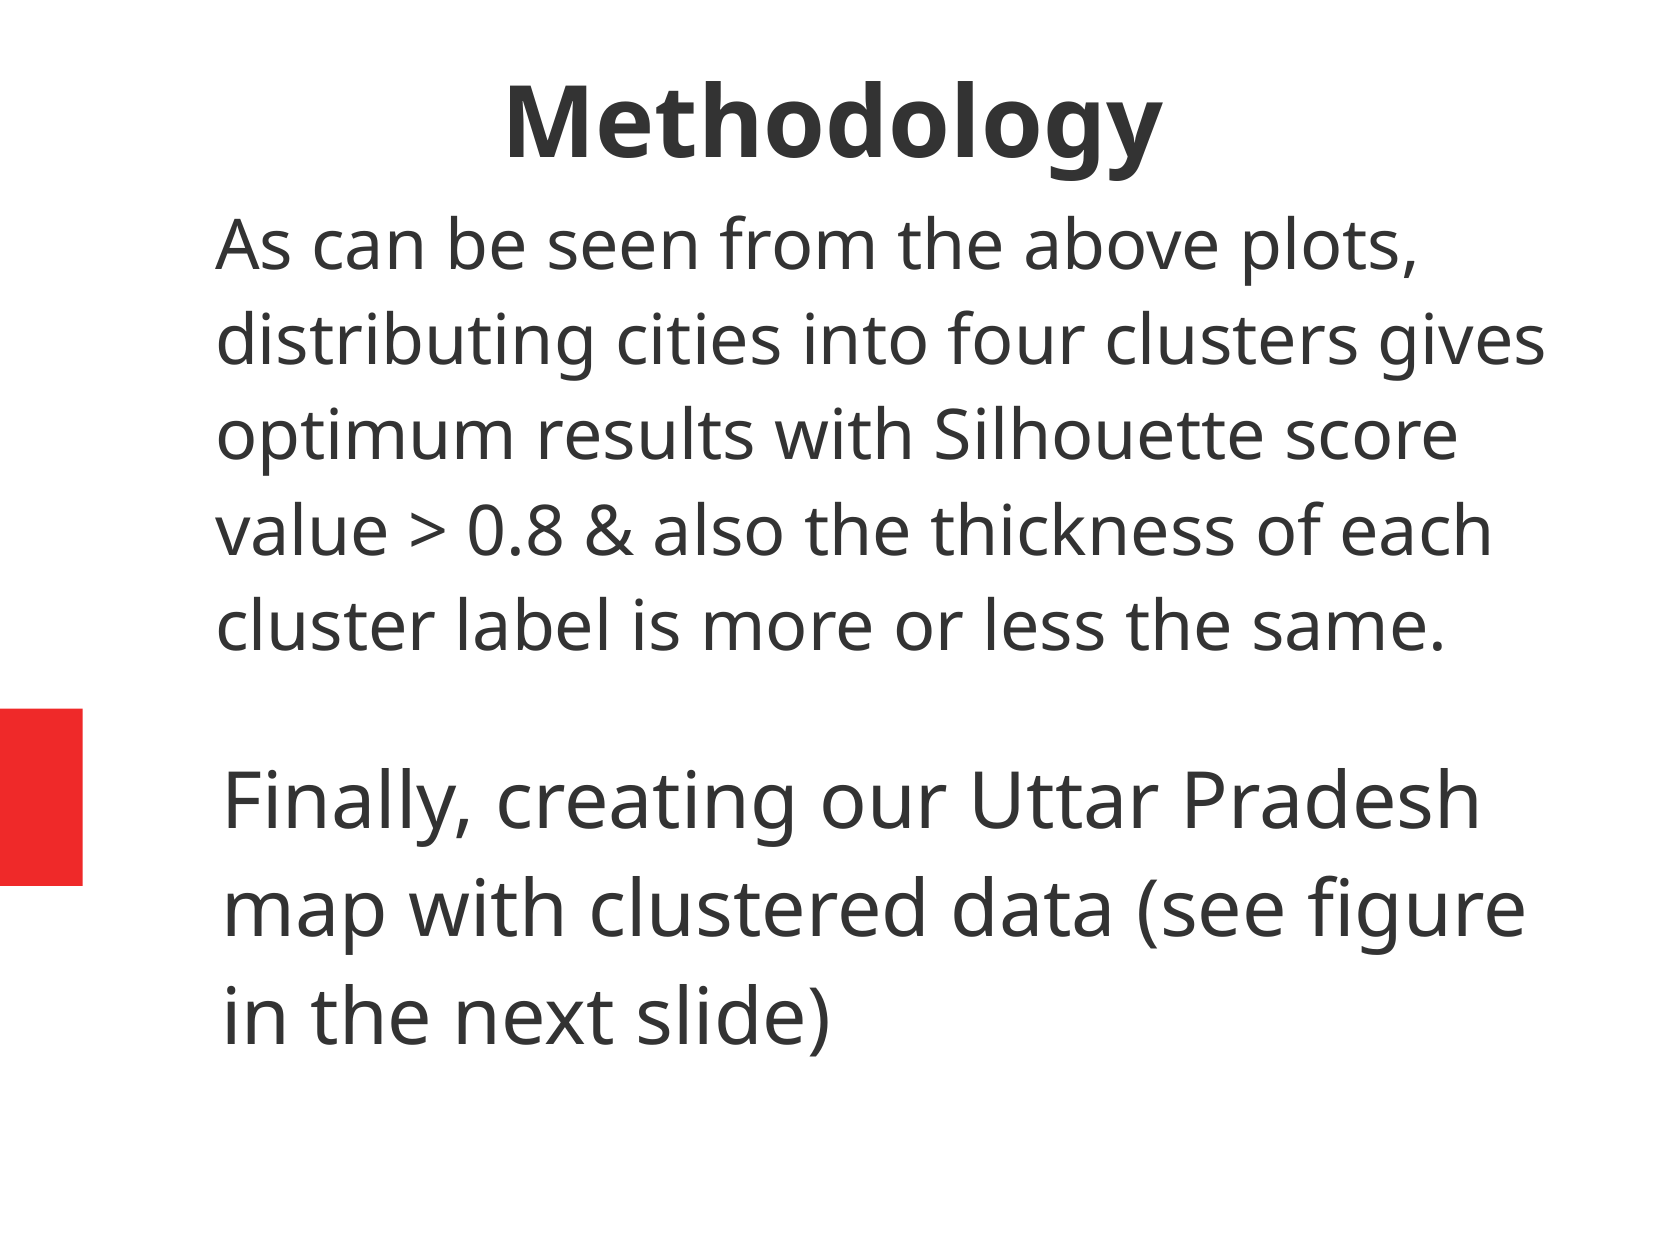

# Methodology
As can be seen from the above plots, distributing cities into four clusters gives optimum results with Silhouette score value > 0.8 & also the thickness of each cluster label is more or less the same.
Finally, creating our Uttar Pradesh map with clustered data (see figure in the next slide)